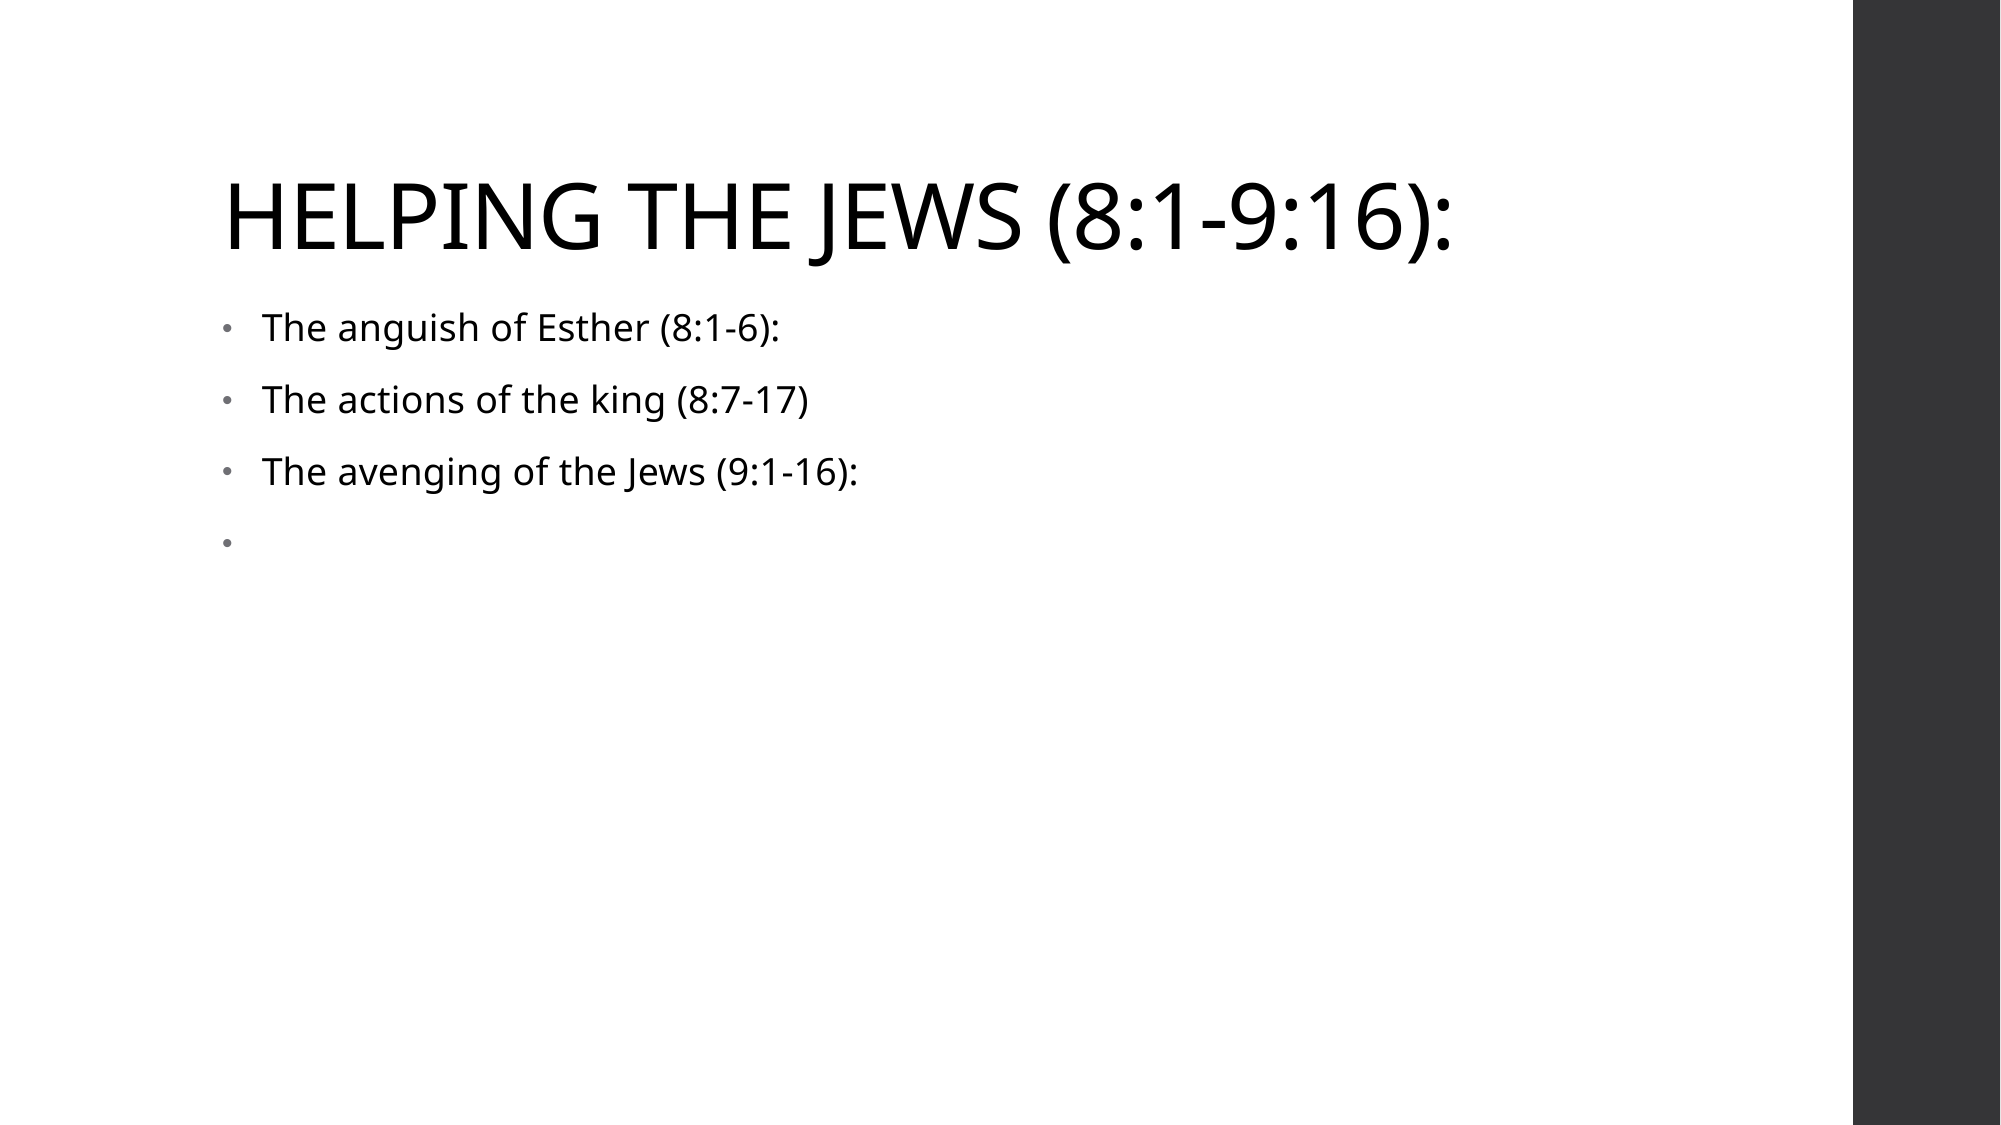

# HELPING THE JEWS (8:1-9:16):
 The anguish of Esther (8:1-6):
 The actions of the king (8:7-17)
 The avenging of the Jews (9:1-16):